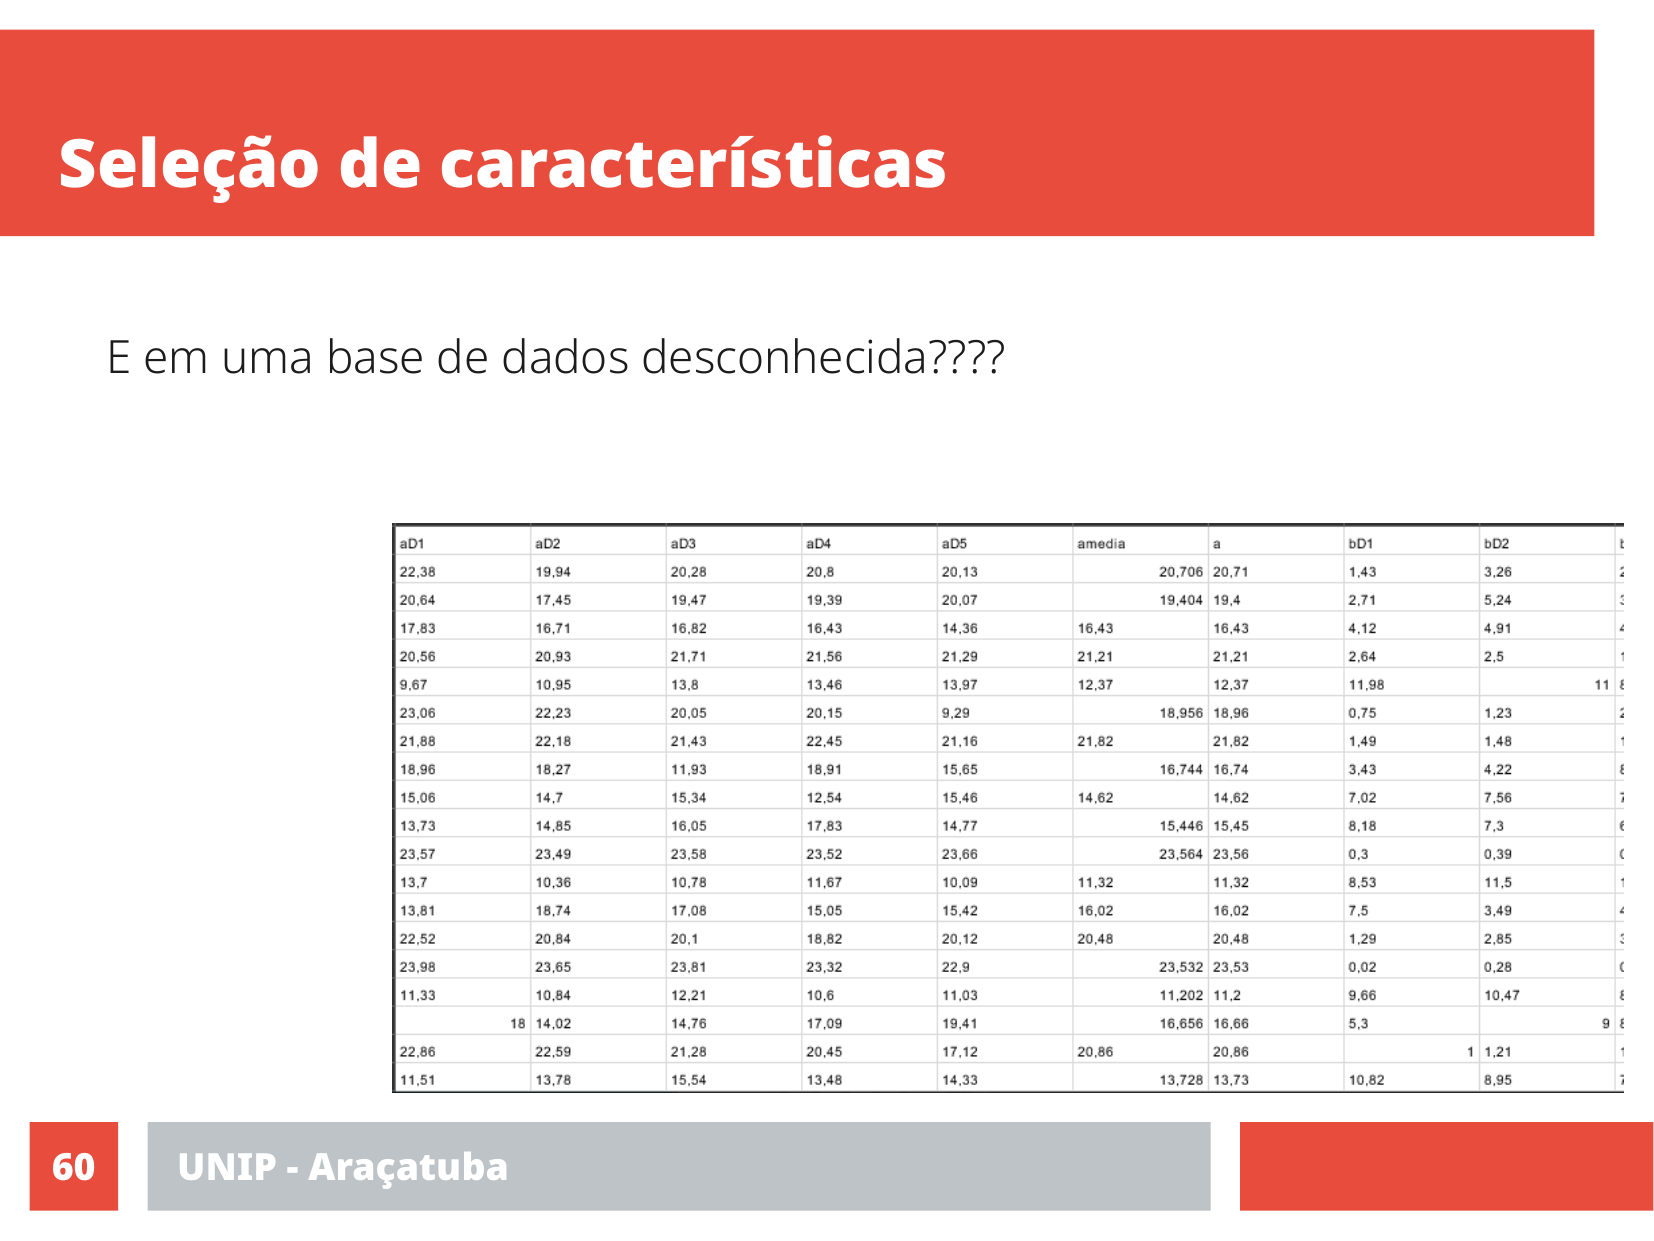

# Seleção de características
E em uma base de dados desconhecida????
60
UNIP - Araçatuba